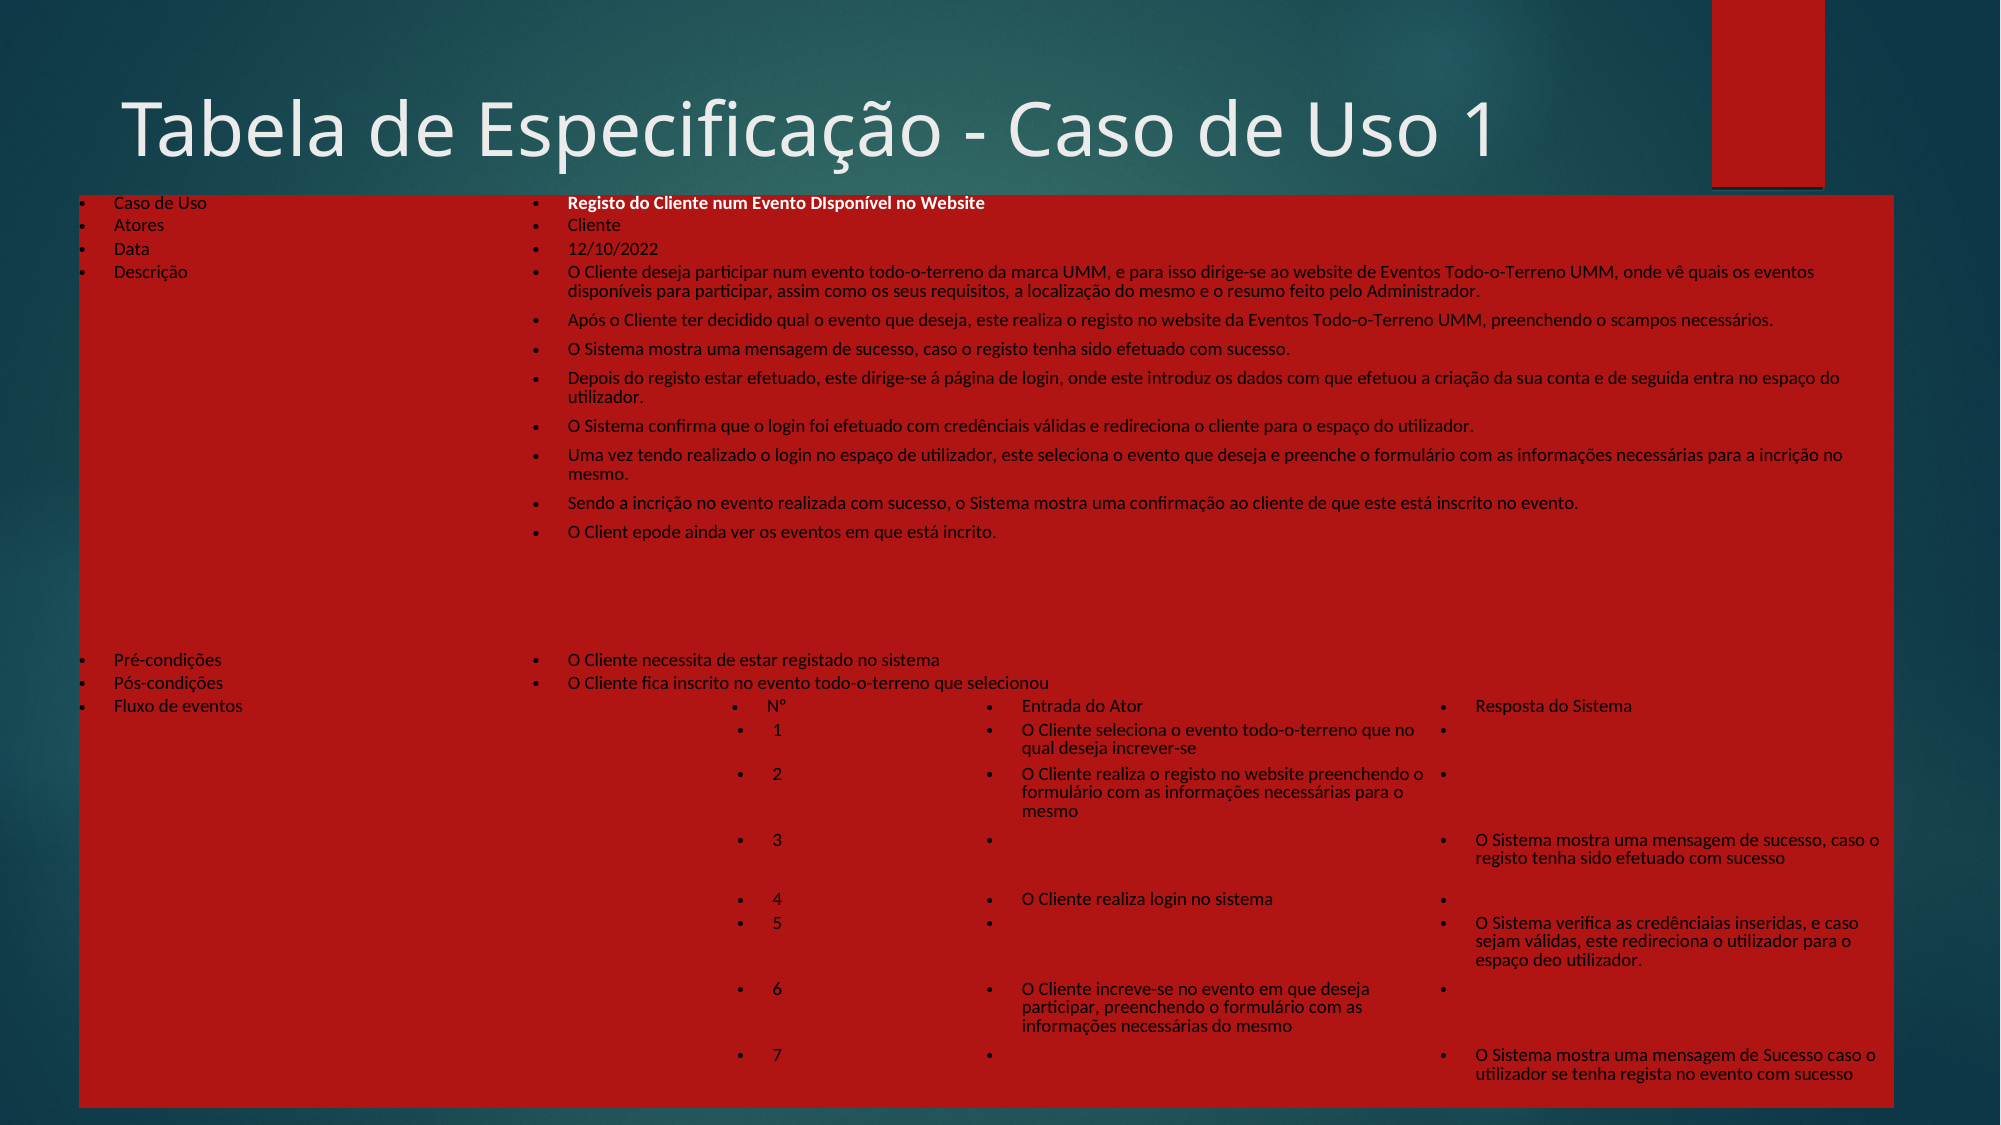

# Tabela de Especificação - Caso de Uso 1
| Caso de Uso | Registo do Cliente num Evento DIsponível no Website | | |
| --- | --- | --- | --- |
| Atores | Cliente | | |
| Data | 12/10/2022 | | |
| Descrição | O Cliente deseja participar num evento todo-o-terreno da marca UMM, e para isso dirige-se ao website de Eventos Todo-o-Terreno UMM, onde vê quais os eventos disponíveis para participar, assim como os seus requisitos, a localização do mesmo e o resumo feito pelo Administrador. Após o Cliente ter decidido qual o evento que deseja, este realiza o registo no website da Eventos Todo-o-Terreno UMM, preenchendo o scampos necessários. O Sistema mostra uma mensagem de sucesso, caso o registo tenha sido efetuado com sucesso. Depois do registo estar efetuado, este dirige-se á página de login, onde este introduz os dados com que efetuou a criação da sua conta e de seguida entra no espaço do utilizador. O Sistema confirma que o login foi efetuado com credênciais válidas e redireciona o cliente para o espaço do utilizador. Uma vez tendo realizado o login no espaço de utilizador, este seleciona o evento que deseja e preenche o formulário com as informações necessárias para a incrição no mesmo. Sendo a incrição no evento realizada com sucesso, o Sistema mostra uma confirmação ao cliente de que este está inscrito no evento. O Client epode ainda ver os eventos em que está incrito. | | |
| Pré-condições | O Cliente necessita de estar registado no sistema | | |
| Pós-condições | O Cliente fica inscrito no evento todo-o-terreno que selecionou | | |
| Fluxo de eventos | Nº | Entrada do Ator | Resposta do Sistema |
| | 1 | O Cliente seleciona o evento todo-o-terreno que no qual deseja increver-se | |
| | 2 | O Cliente realiza o registo no website preenchendo o formulário com as informações necessárias para o mesmo | |
| | 3 | | O Sistema mostra uma mensagem de sucesso, caso o registo tenha sido efetuado com sucesso |
| | 4 | O Cliente realiza login no sistema | |
| | 5 | | O Sistema verifica as credênciaias inseridas, e caso sejam válidas, este redireciona o utilizador para o espaço deo utilizador. |
| | 6 | O Cliente increve-se no evento em que deseja participar, preenchendo o formulário com as informações necessárias do mesmo | |
| | 7 | | O Sistema mostra uma mensagem de Sucesso caso o utilizador se tenha regista no evento com sucesso |